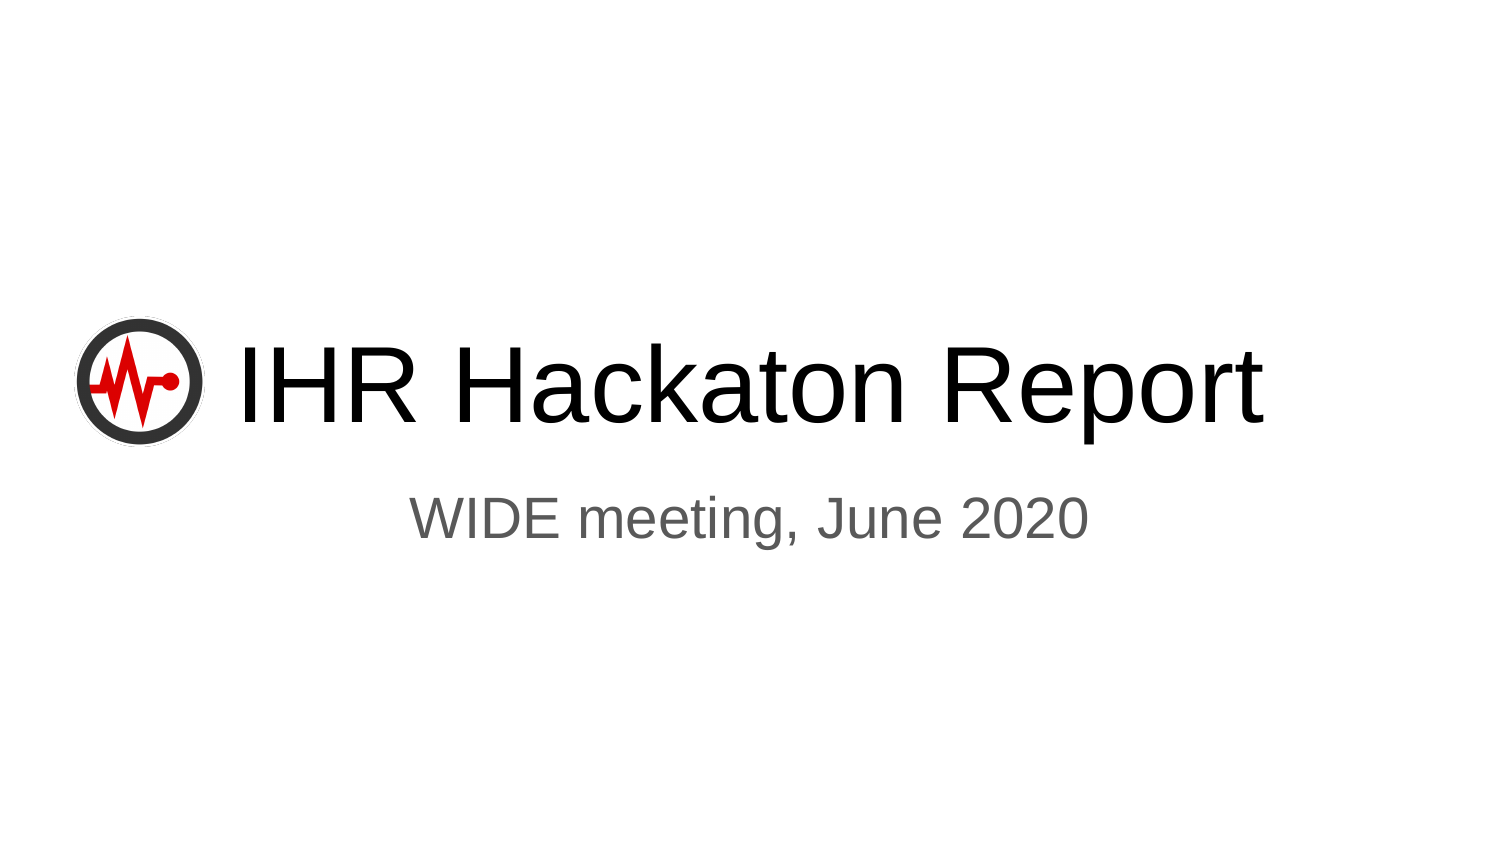

IHR Hackaton Report
WIDE meeting, June 2020